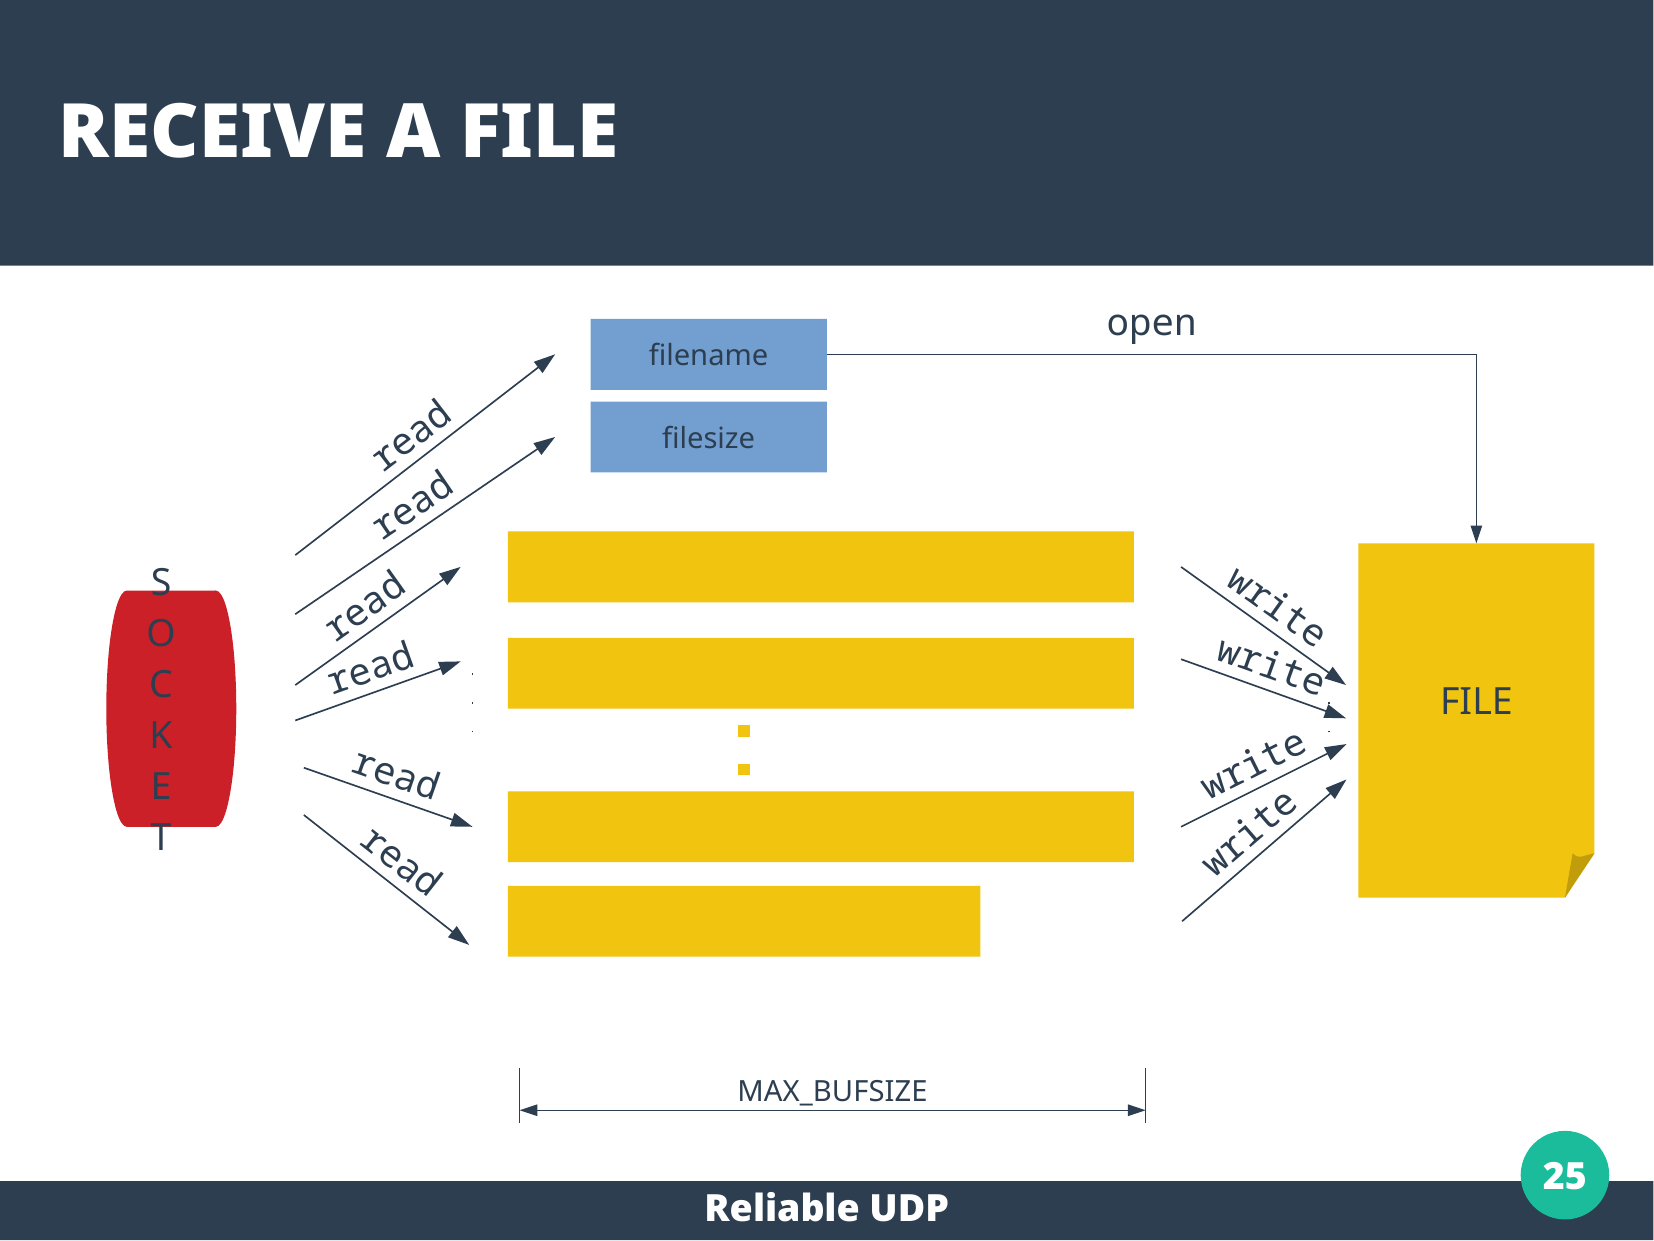

# RECEIVE A FILE
filename
read
filesize
read
FILE
read
write
S
O
C
K
E
T
write
read
write
read
write
read
25
Reliable UDP